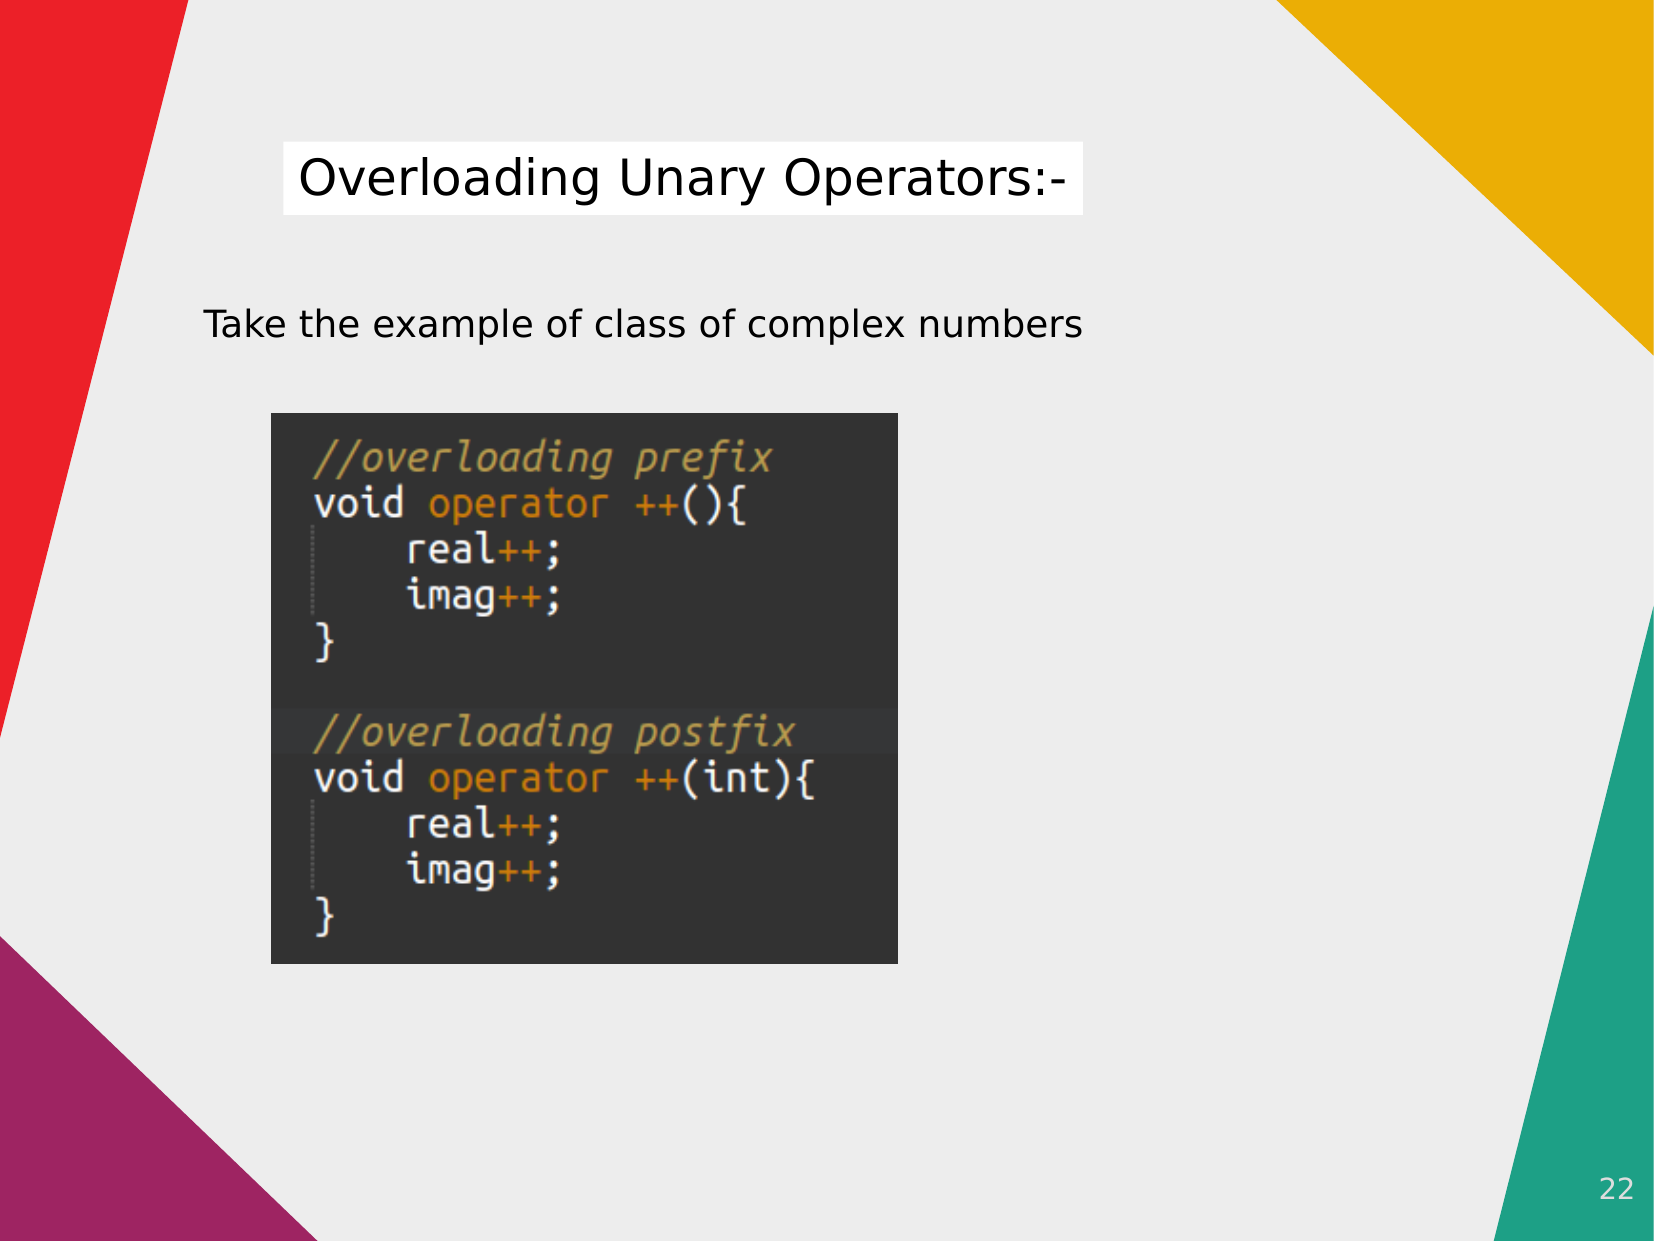

Overloading Unary Operators:-
Take the example of class of complex numbers
22